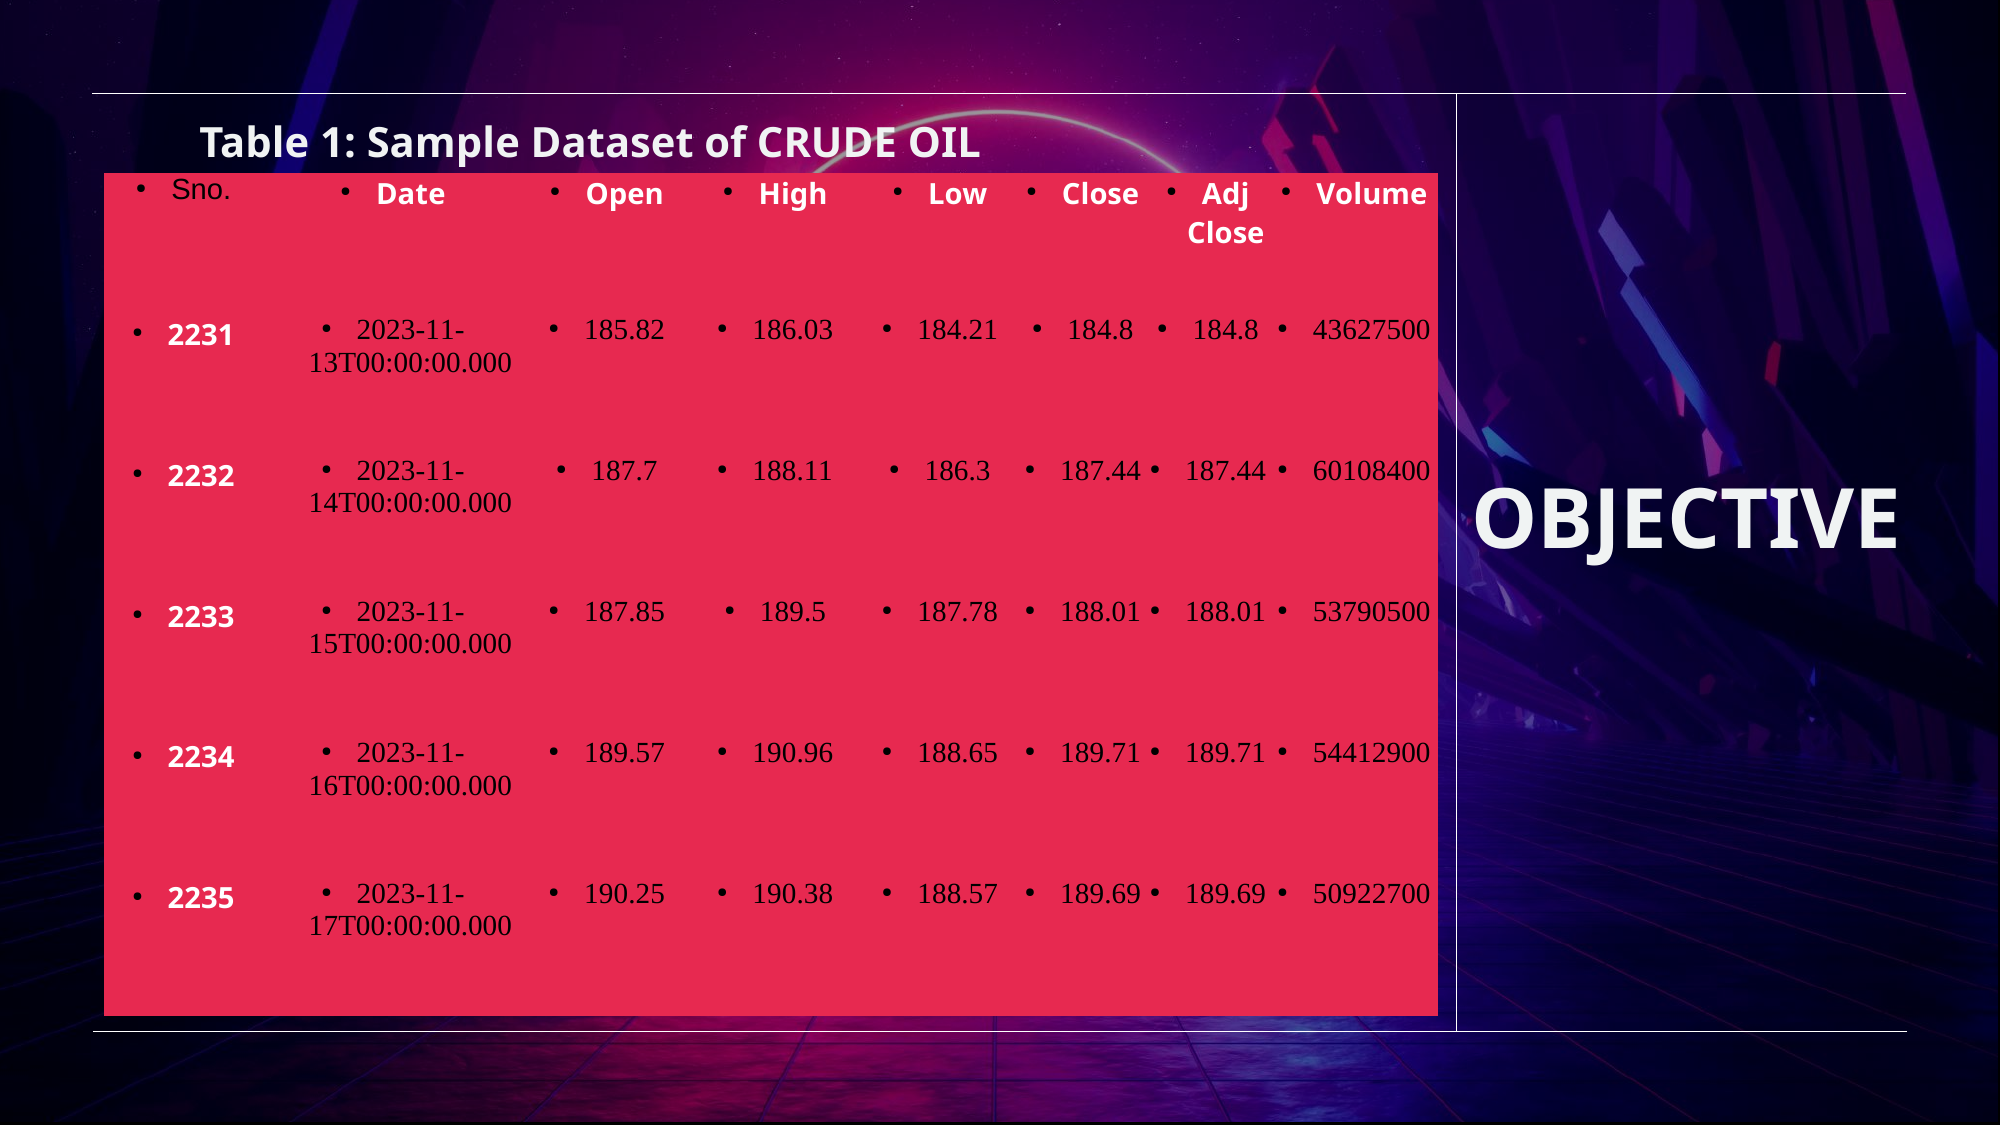

Table 1: Sample Dataset of CRUDE OIL
| Sno. | Date | Open | High | Low | Close | Adj Close | Volume |
| --- | --- | --- | --- | --- | --- | --- | --- |
| 2231 | 2023-11-13T00:00:00.000 | 185.82 | 186.03 | 184.21 | 184.8 | 184.8 | 43627500 |
| 2232 | 2023-11-14T00:00:00.000 | 187.7 | 188.11 | 186.3 | 187.44 | 187.44 | 60108400 |
| 2233 | 2023-11-15T00:00:00.000 | 187.85 | 189.5 | 187.78 | 188.01 | 188.01 | 53790500 |
| 2234 | 2023-11-16T00:00:00.000 | 189.57 | 190.96 | 188.65 | 189.71 | 189.71 | 54412900 |
| 2235 | 2023-11-17T00:00:00.000 | 190.25 | 190.38 | 188.57 | 189.69 | 189.69 | 50922700 |
OBJECTIVE